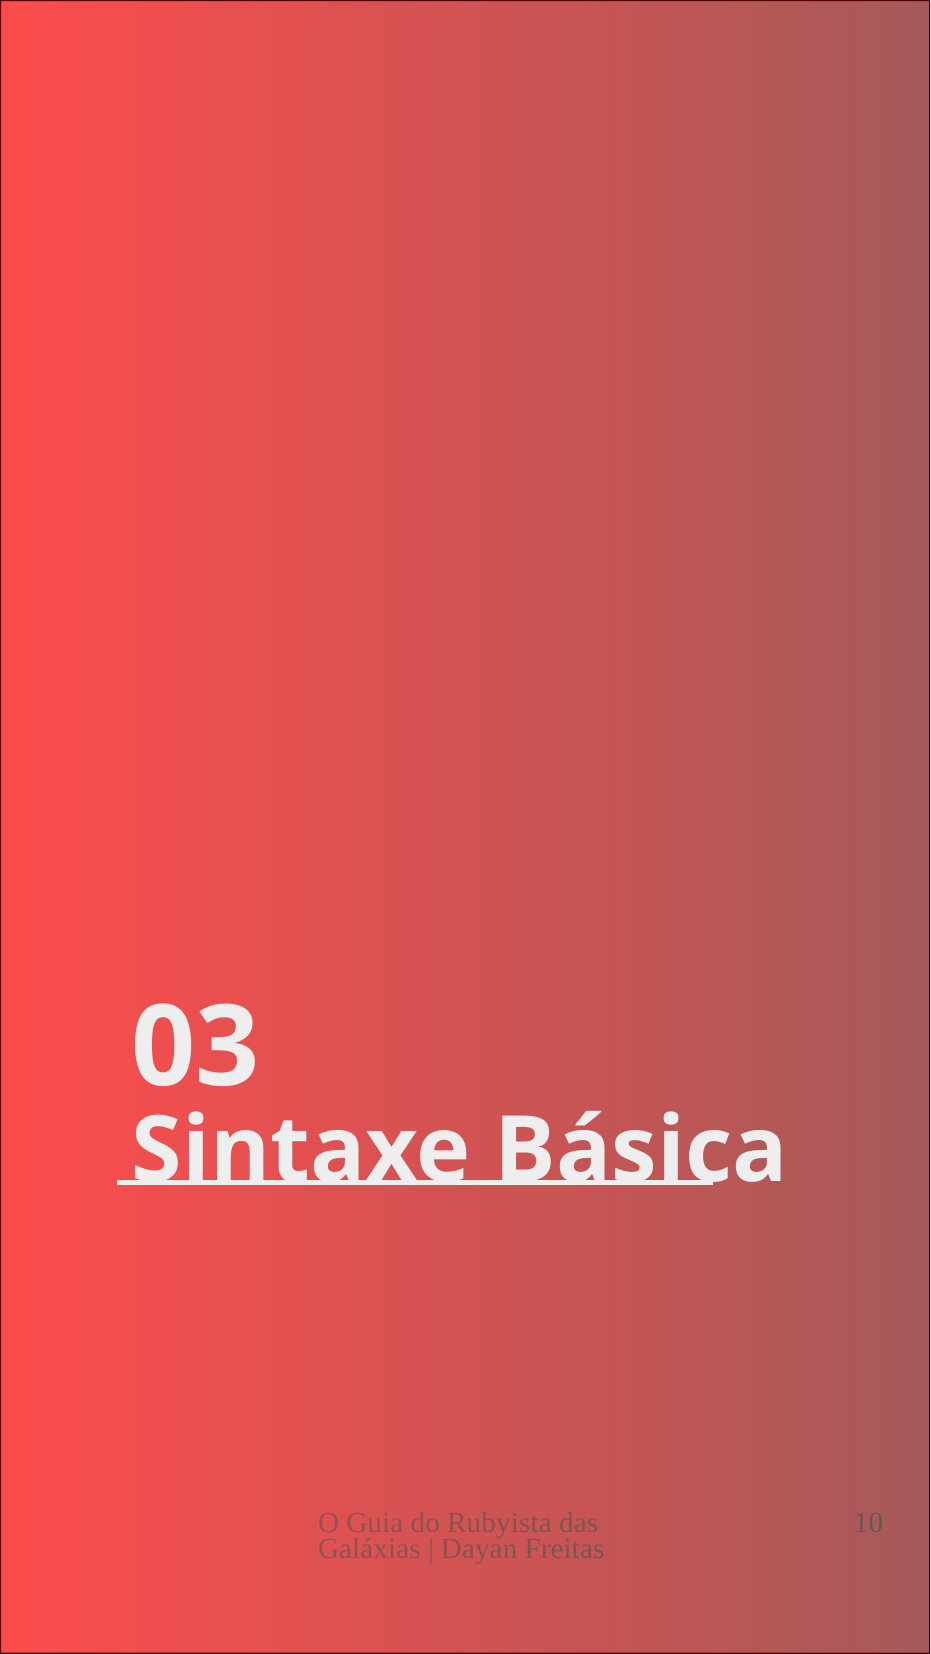

03
Sintaxe Básica
O Guia do Rubyista das Galáxias | Dayan Freitas
10